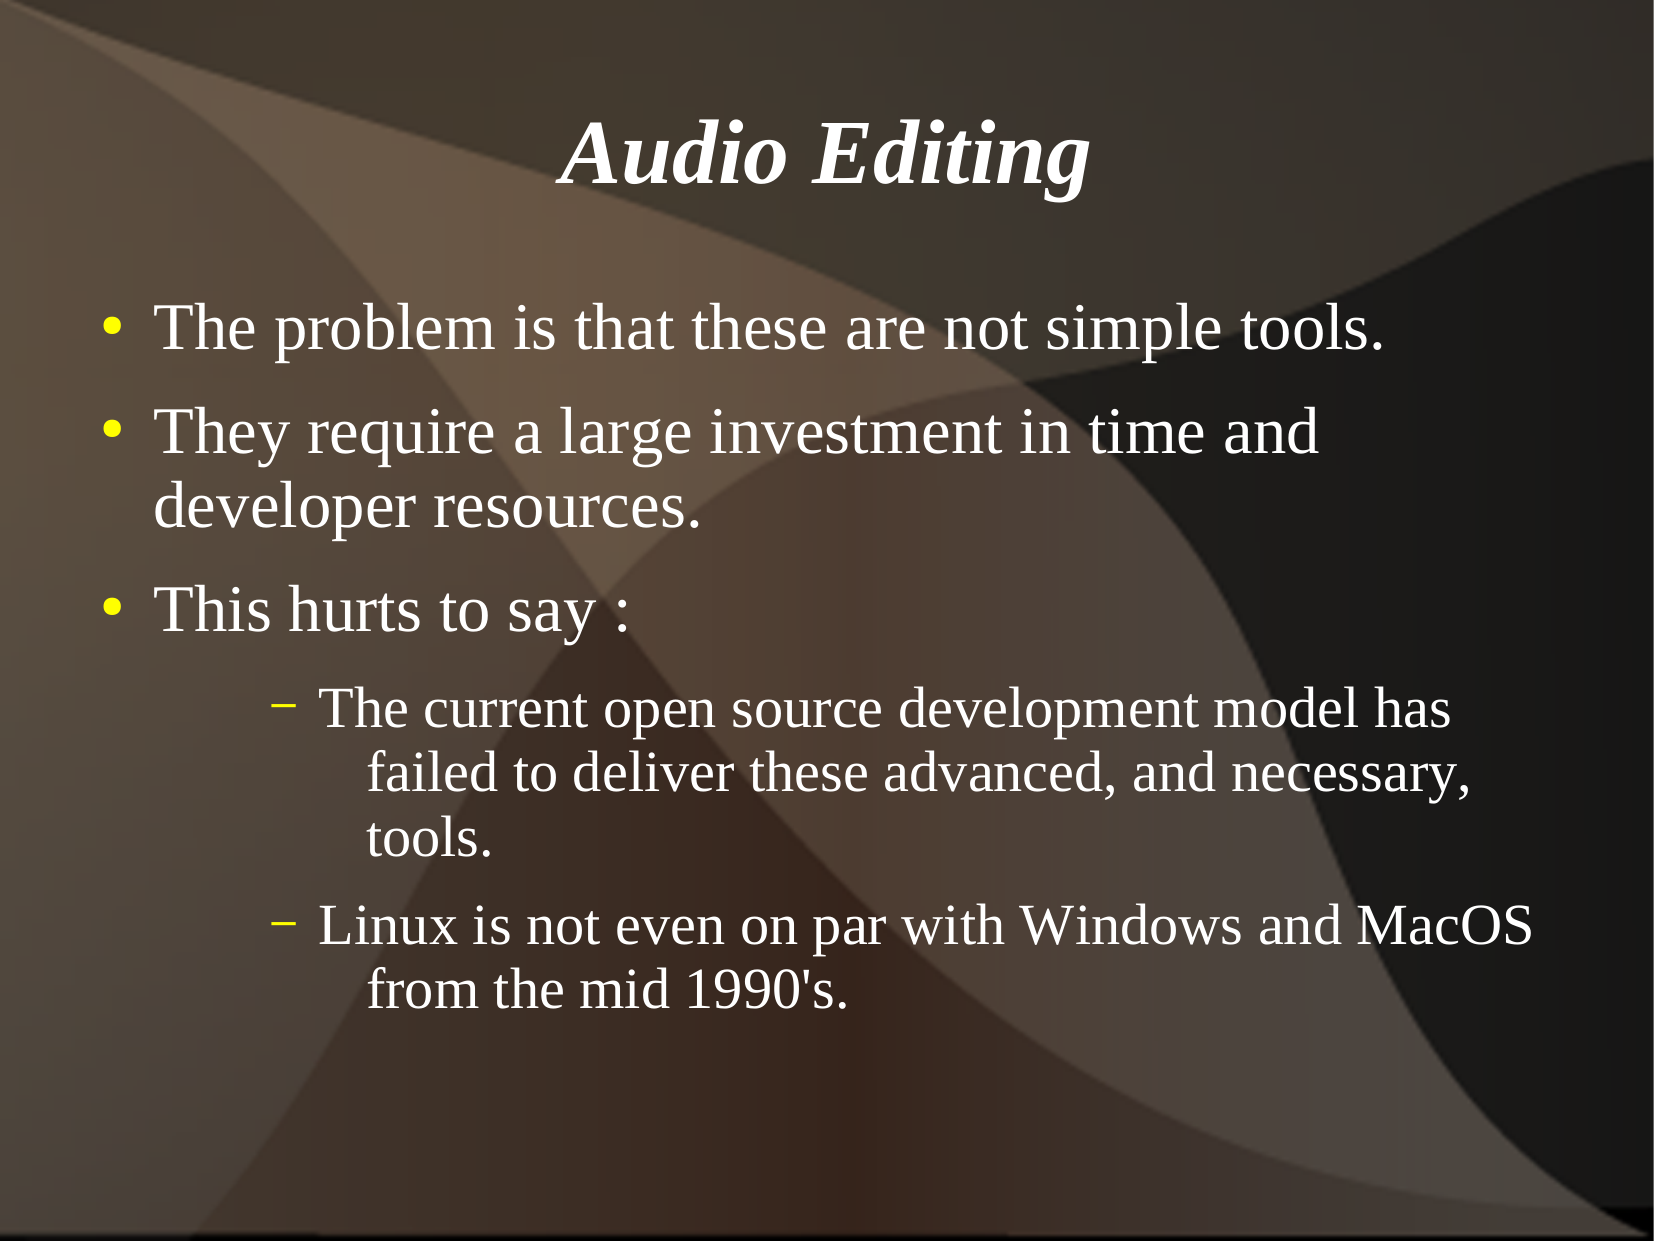

# Audio Editing
The problem is that these are not simple tools.
They require a large investment in time and developer resources.
This hurts to say :
The current open source development model has failed to deliver these advanced, and necessary, tools.
Linux is not even on par with Windows and MacOS from the mid 1990's.